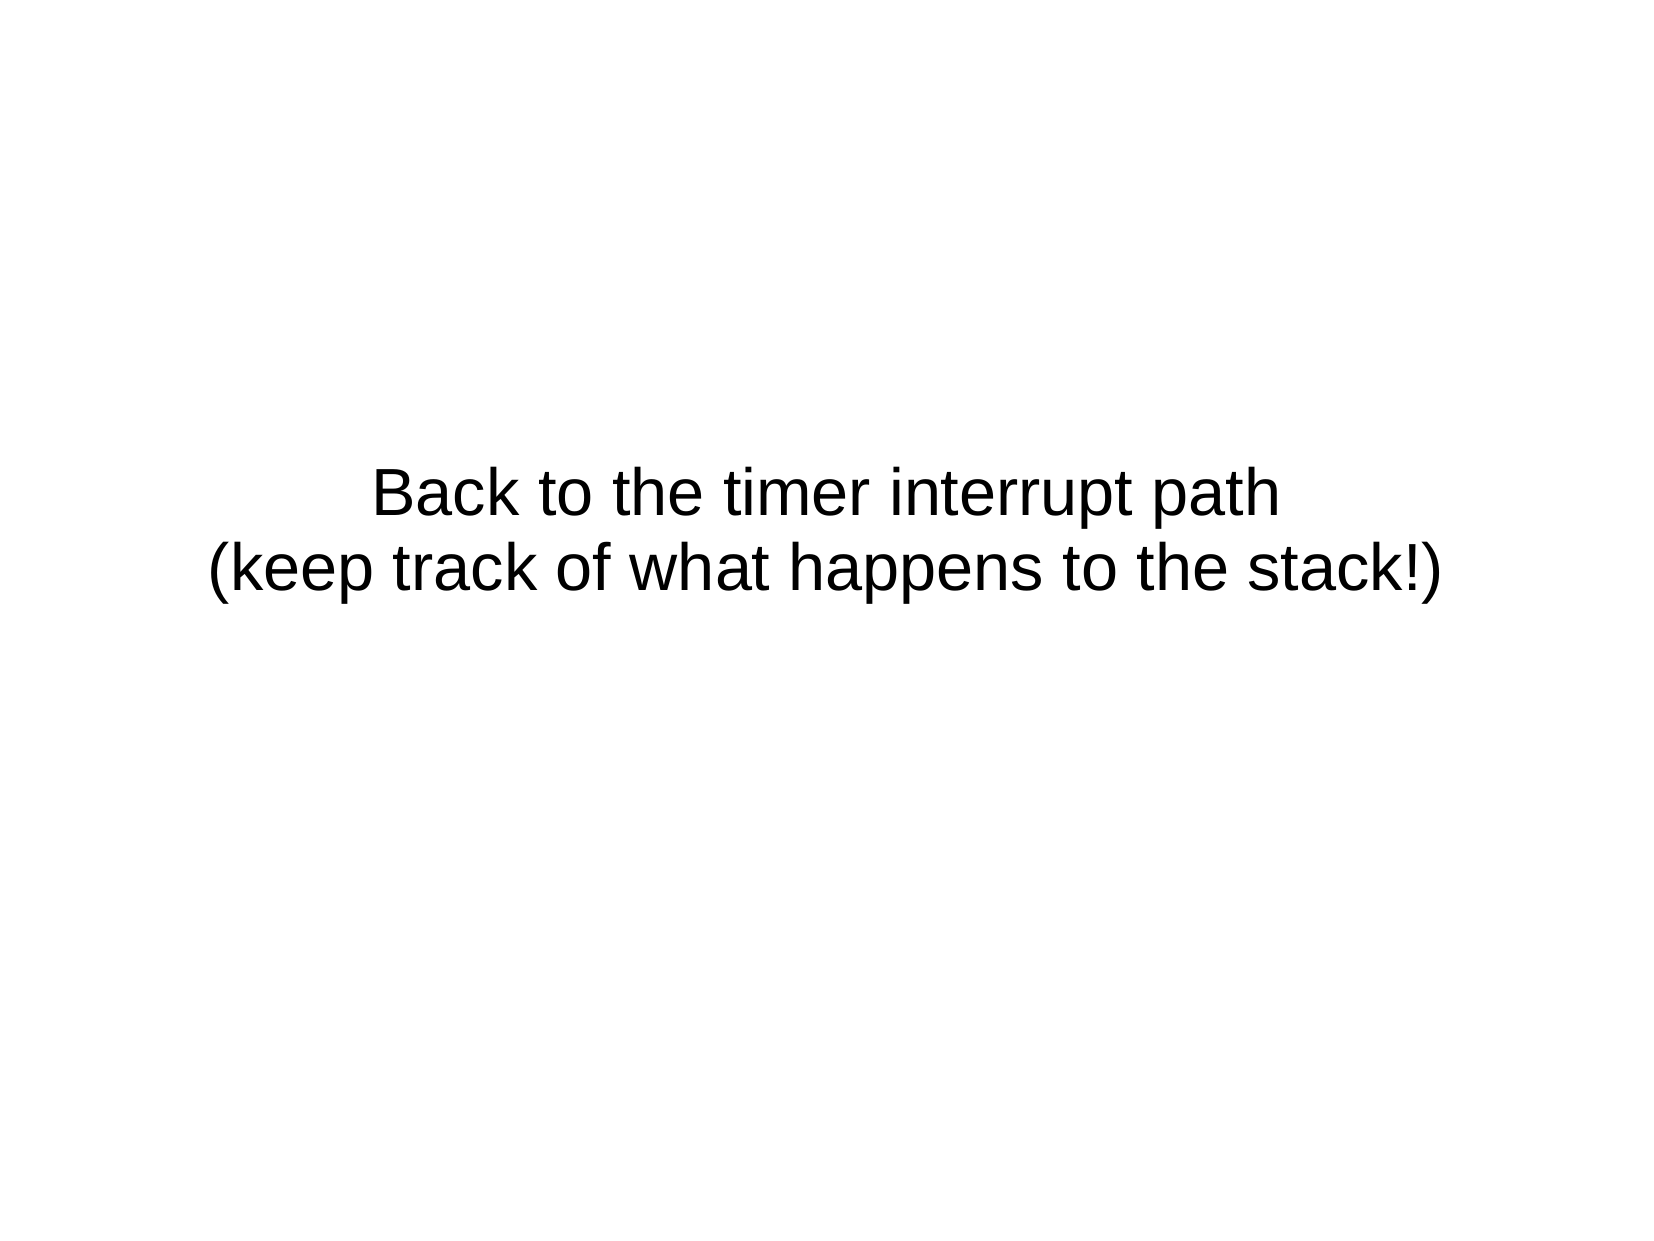

# Back to the timer interrupt path
(keep track of what happens to the stack!)